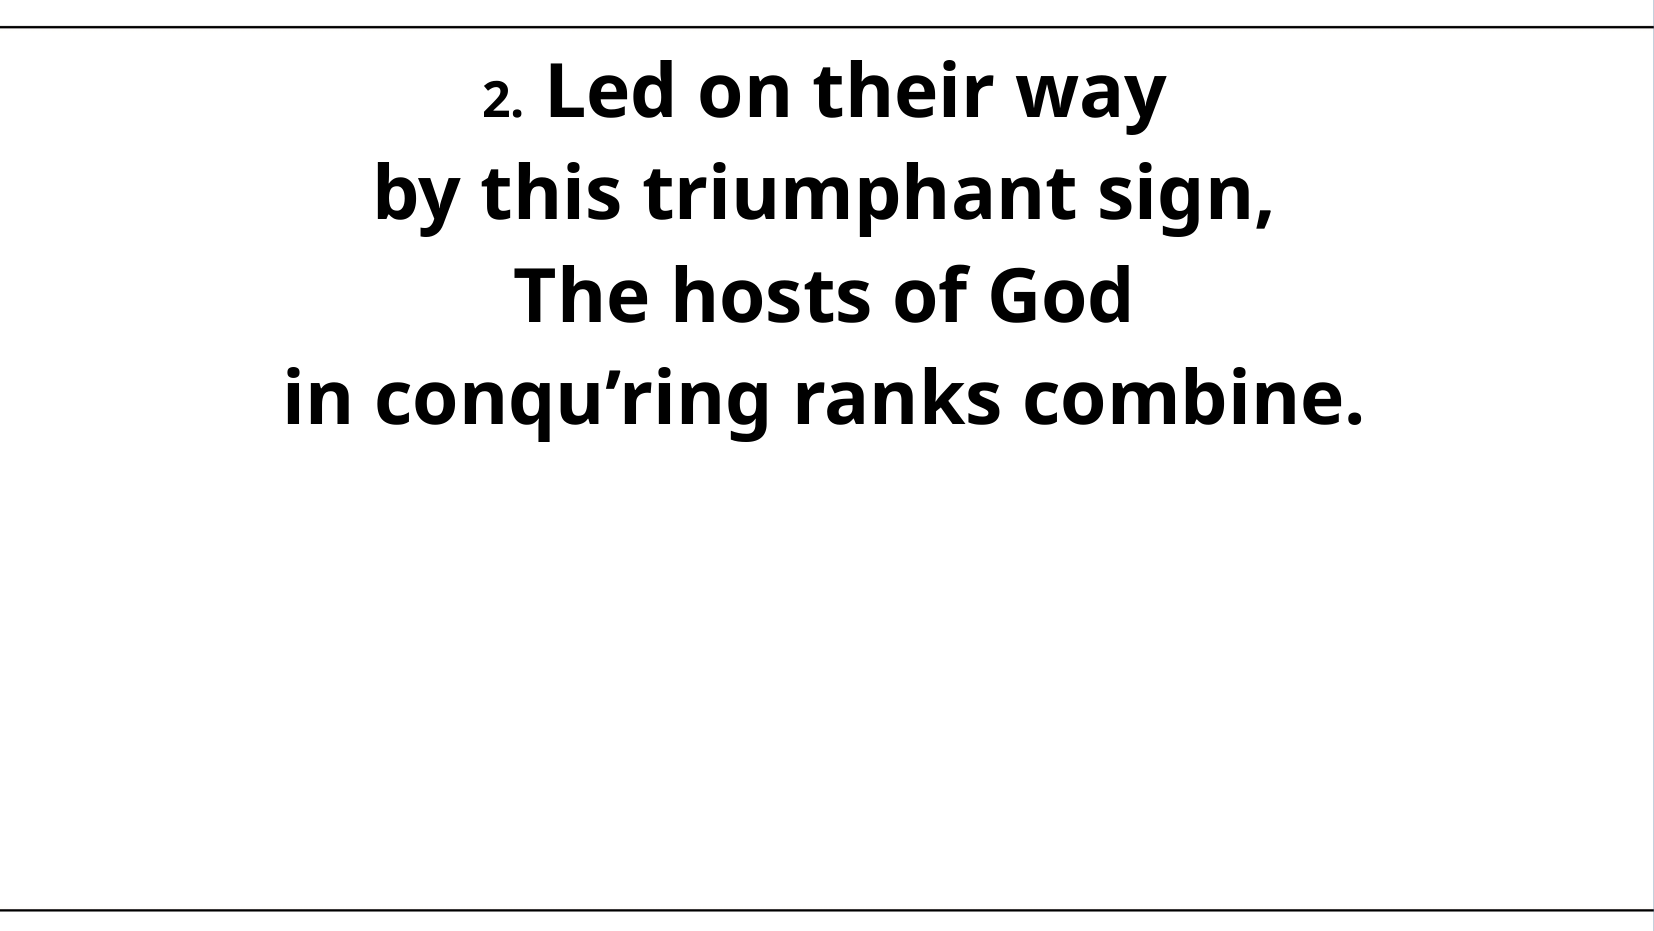

2. Led on their way
by this triumphant sign,
The hosts of God
in conqu’ring ranks combine.